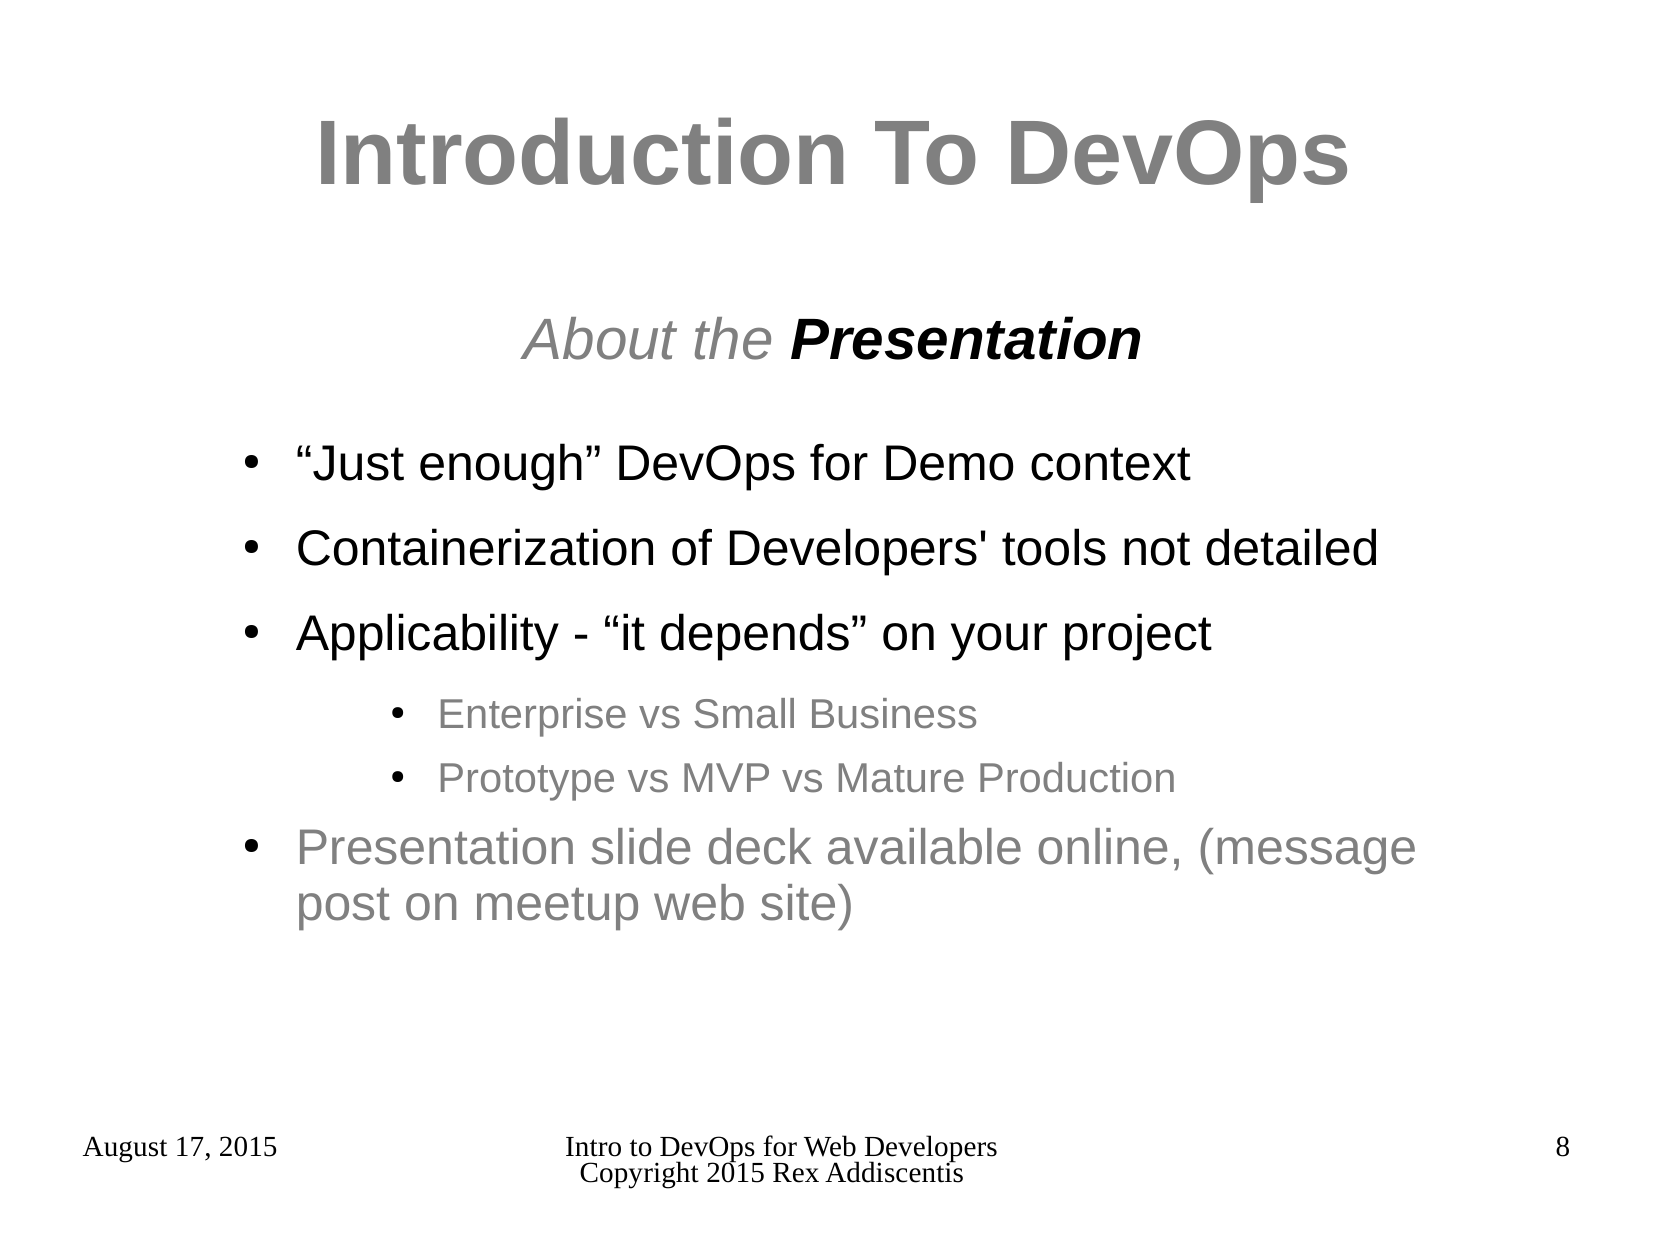

# Introduction To DevOps About the Presentation
“Just enough” DevOps for Demo context
Containerization of Developers' tools not detailed
Applicability - “it depends” on your project
Enterprise vs Small Business
Prototype vs MVP vs Mature Production
Presentation slide deck available online, (message post on meetup web site)
August 17, 2015
Intro to DevOps for Web Developers Copyright 2015 Rex Addiscentis
8